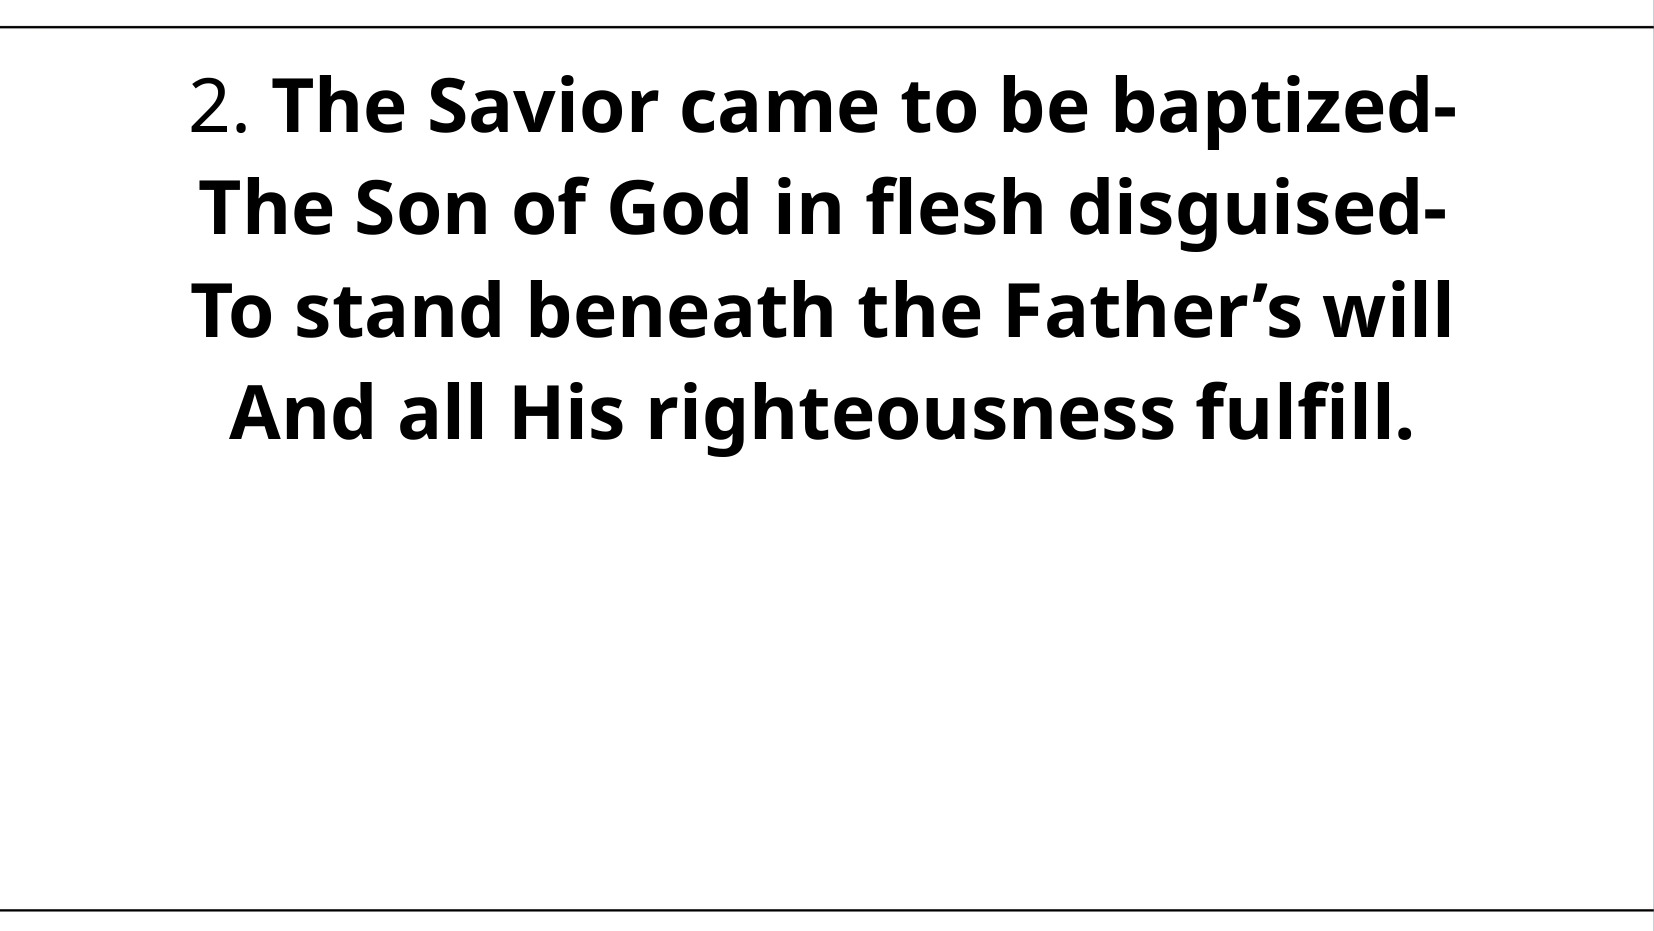

2. The Savior came to be baptized-
The Son of God in flesh disguised-
To stand beneath the Father’s will
And all His righteousness fulfill.